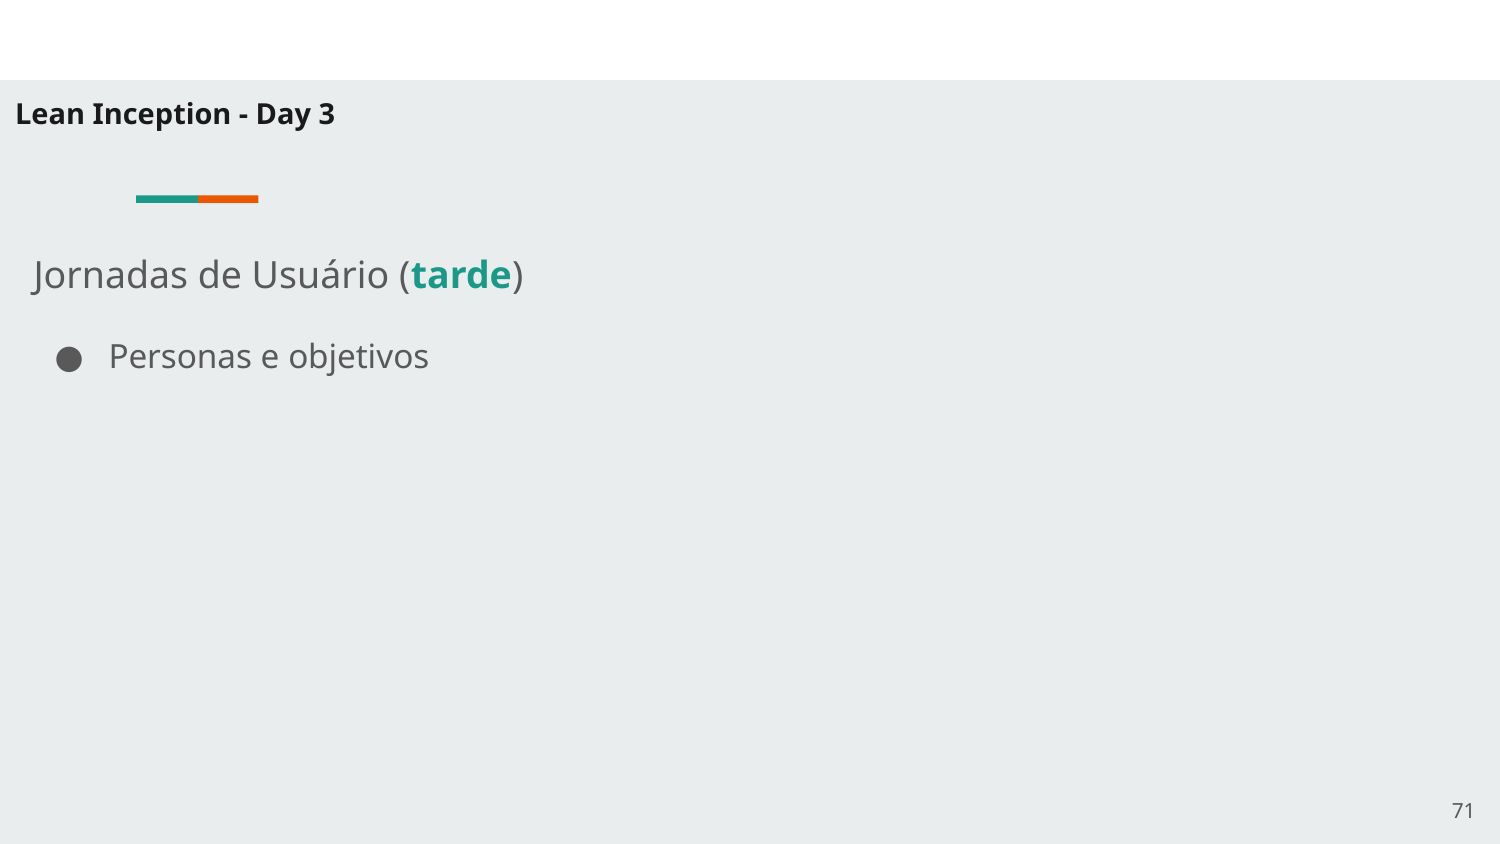

# Lean Inception - Day 3
Jornadas de Usuário (tarde)
Personas e objetivos